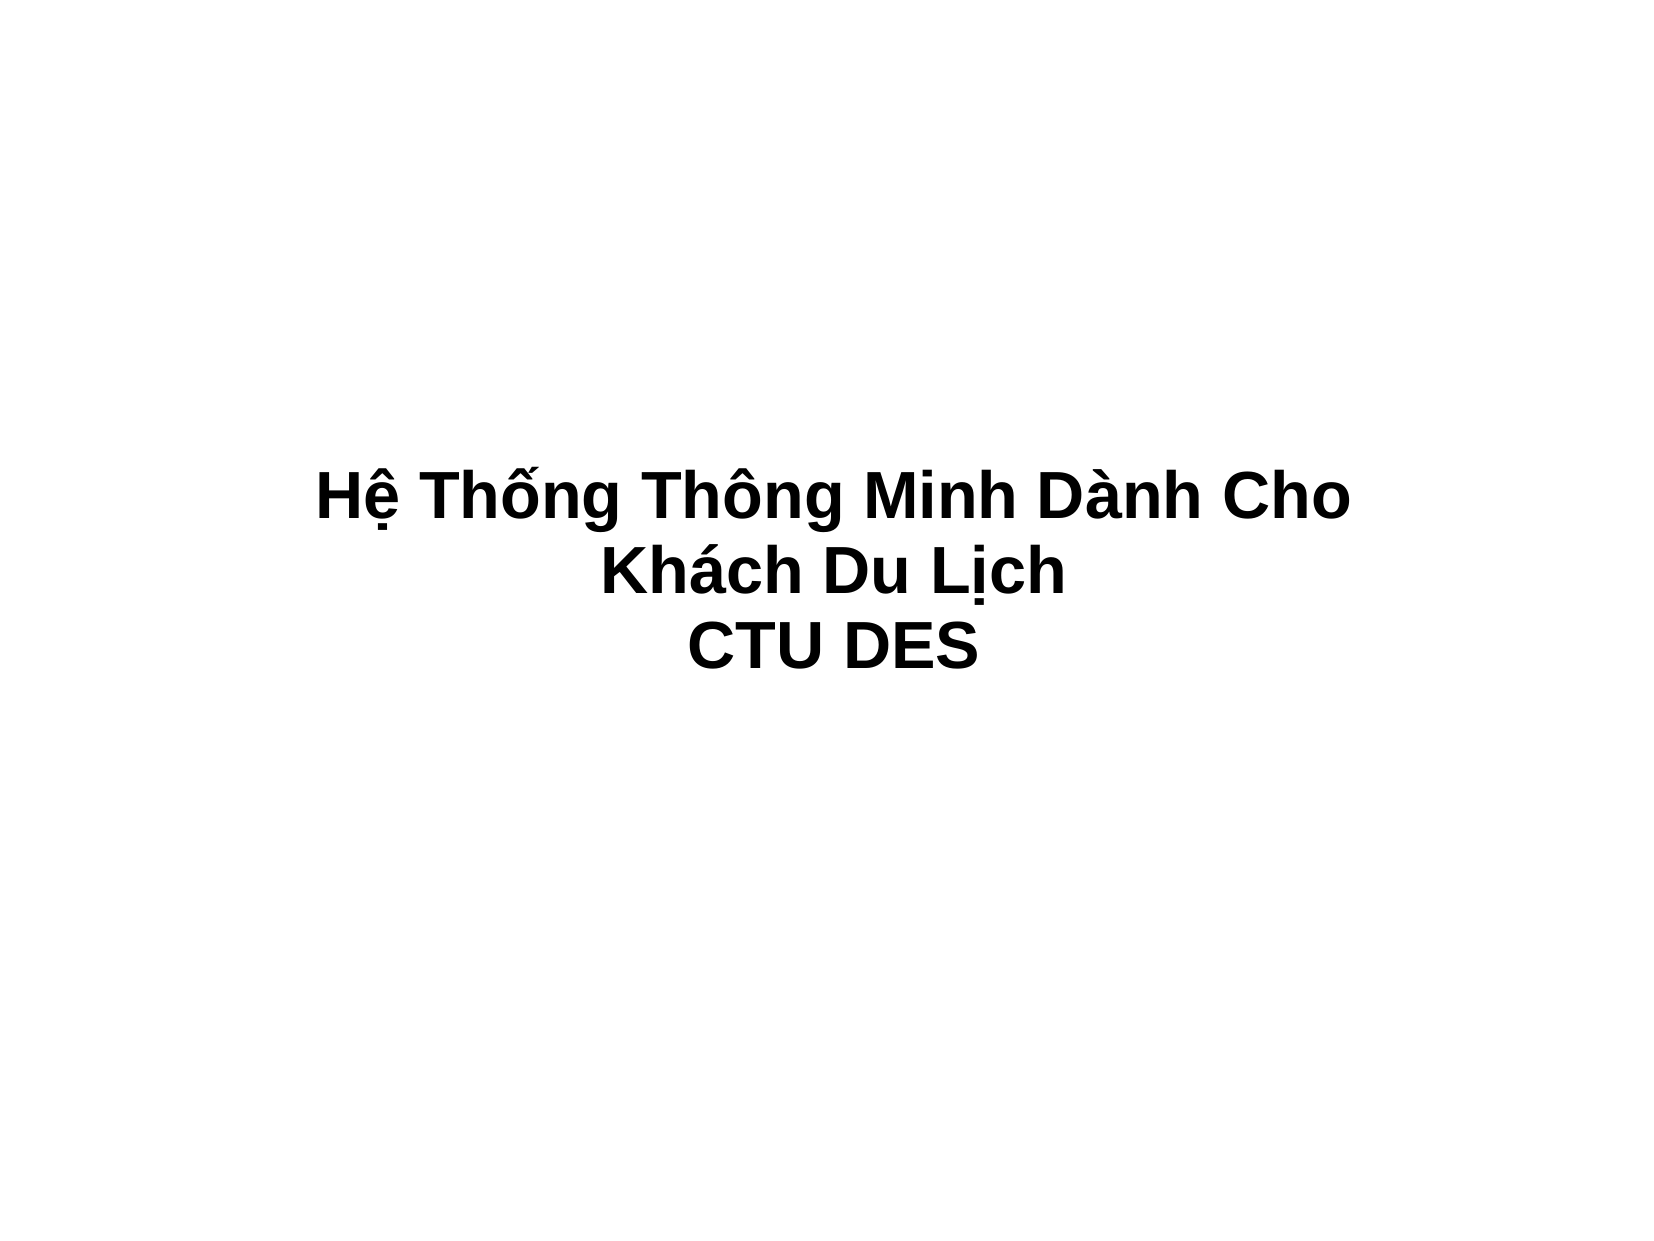

# Hệ Thống Thông Minh Dành Cho Khách Du Lịch
CTU DES